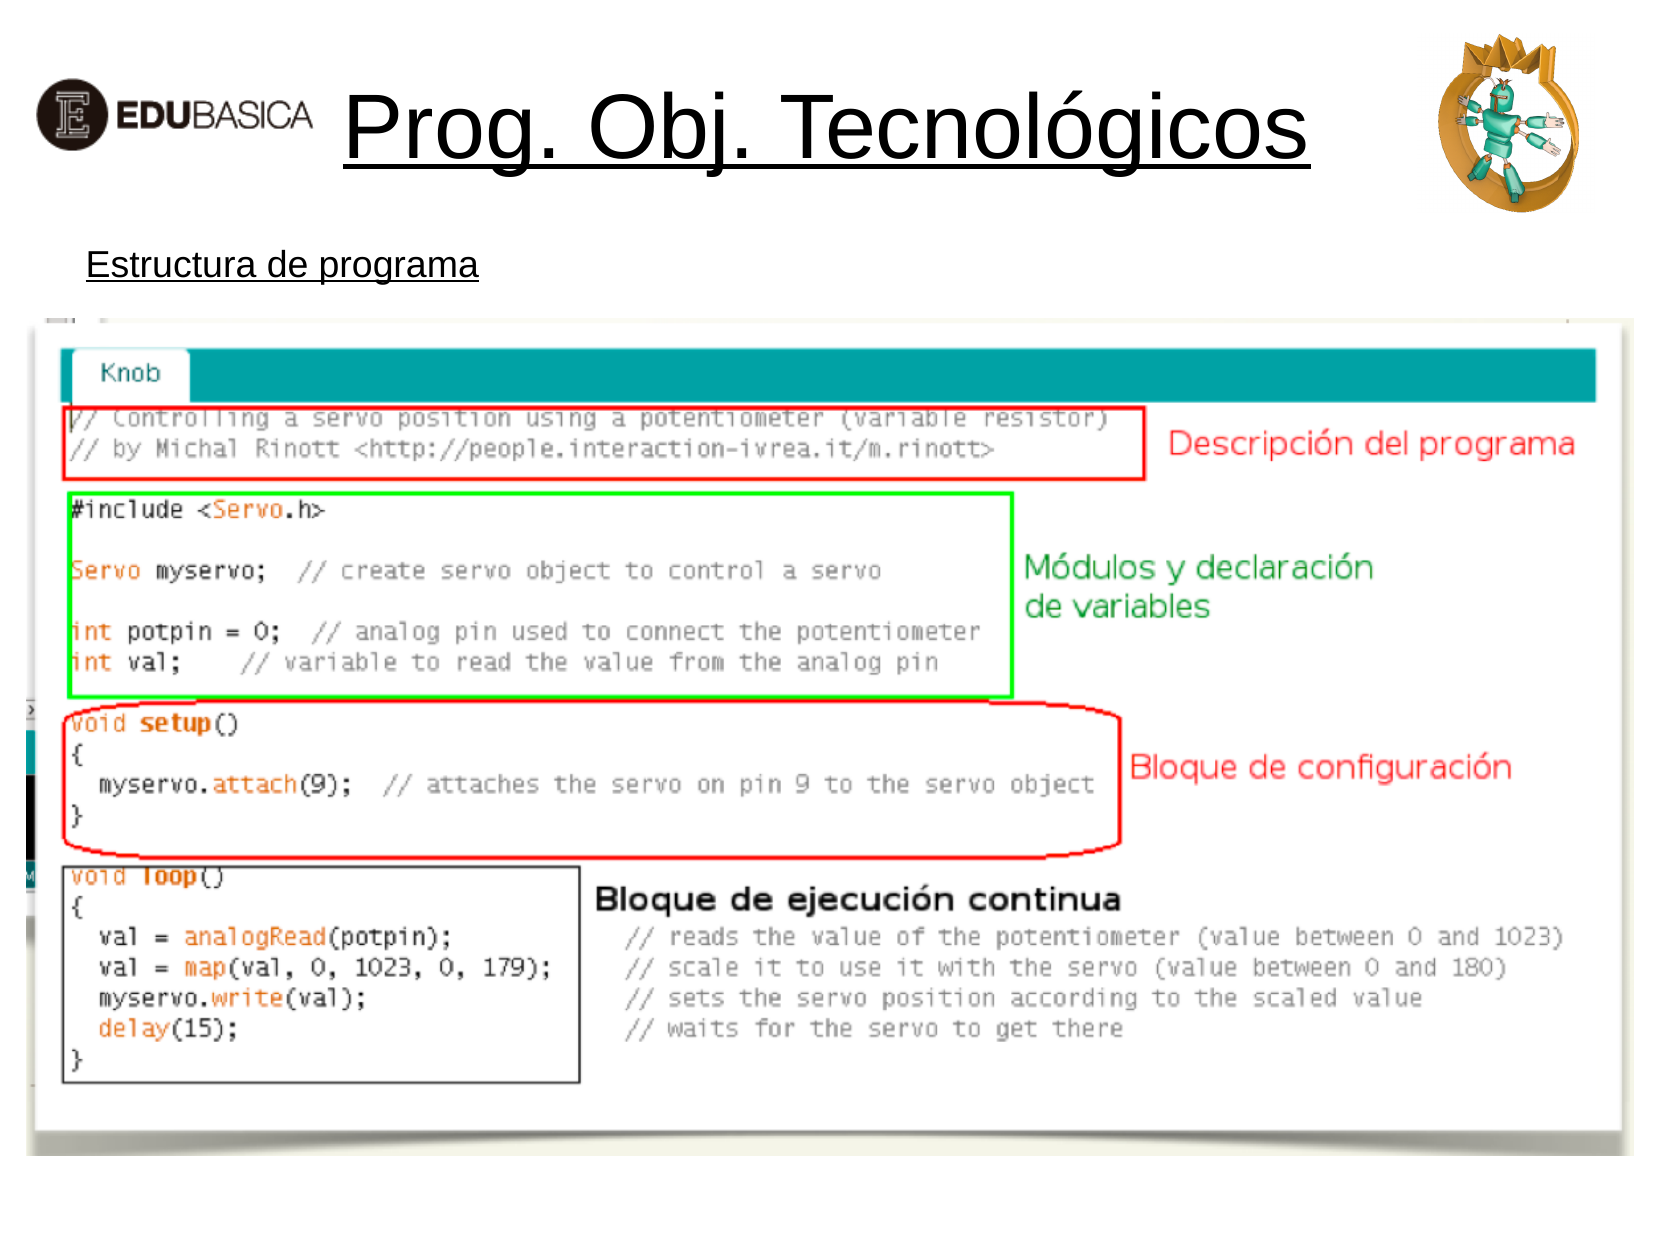

# Prog. Obj. Tecnológicos
Estructura de programa